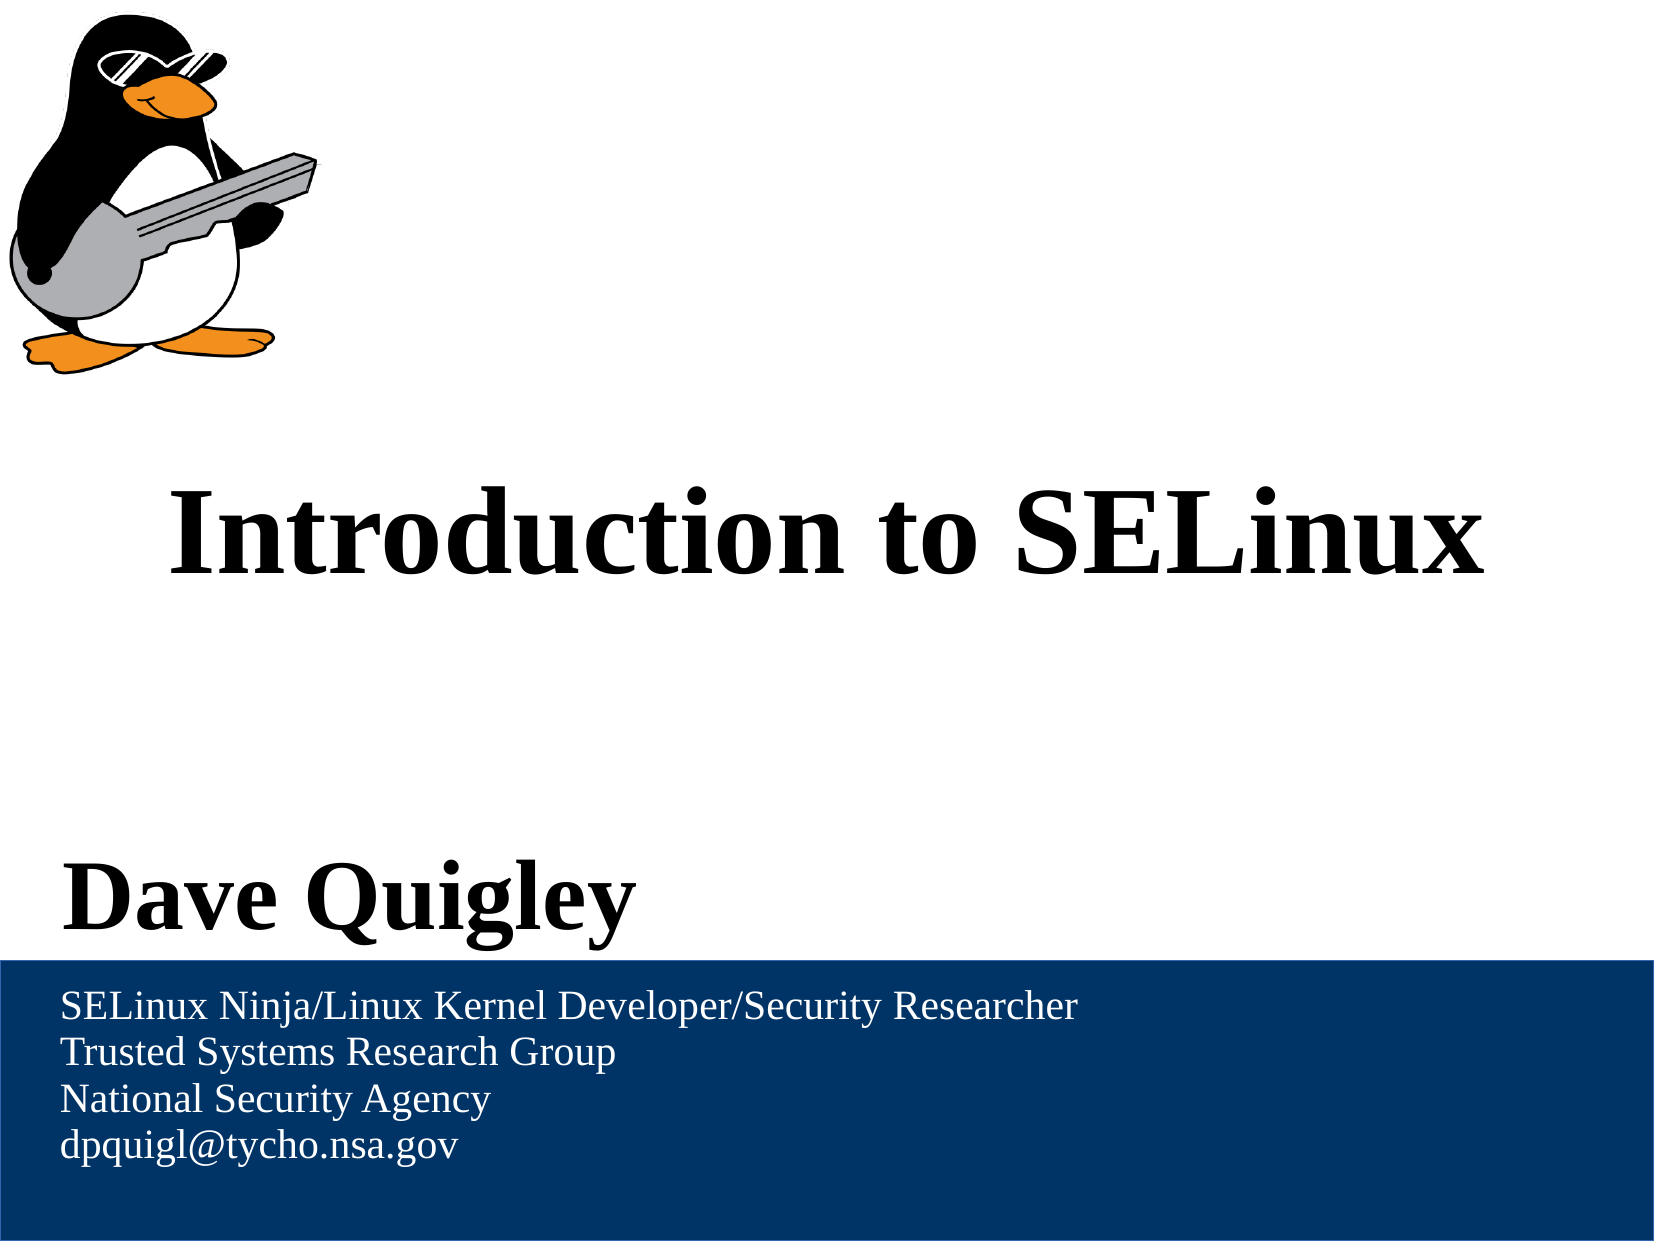

# Introduction to SELinux
Dave Quigley
SELinux Ninja/Linux Kernel Developer/Security Researcher
Trusted Systems Research Group
National Security Agency
dpquigl@tycho.nsa.gov